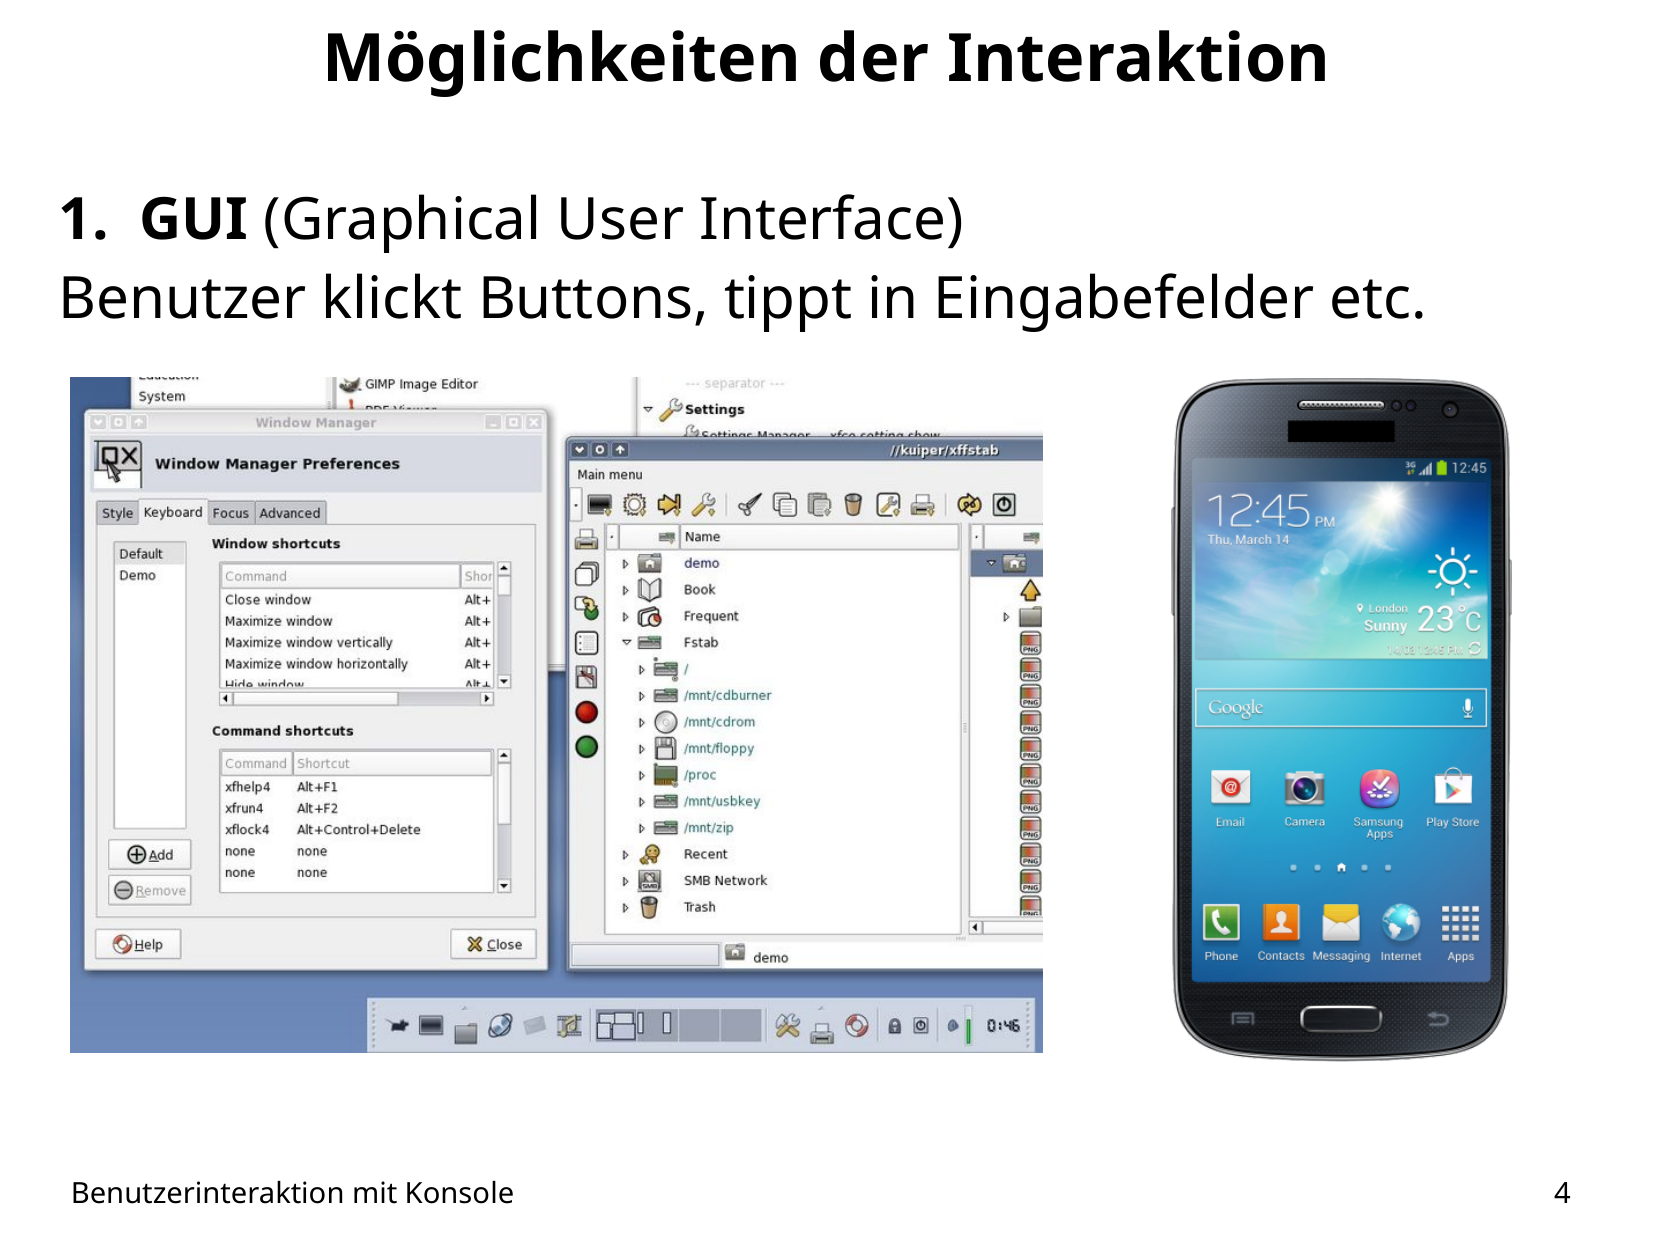

# Möglichkeiten der Interaktion
1. GUI (Graphical User Interface)
Benutzer klickt Buttons, tippt in Eingabefelder etc.
Benutzerinteraktion mit Konsole
4